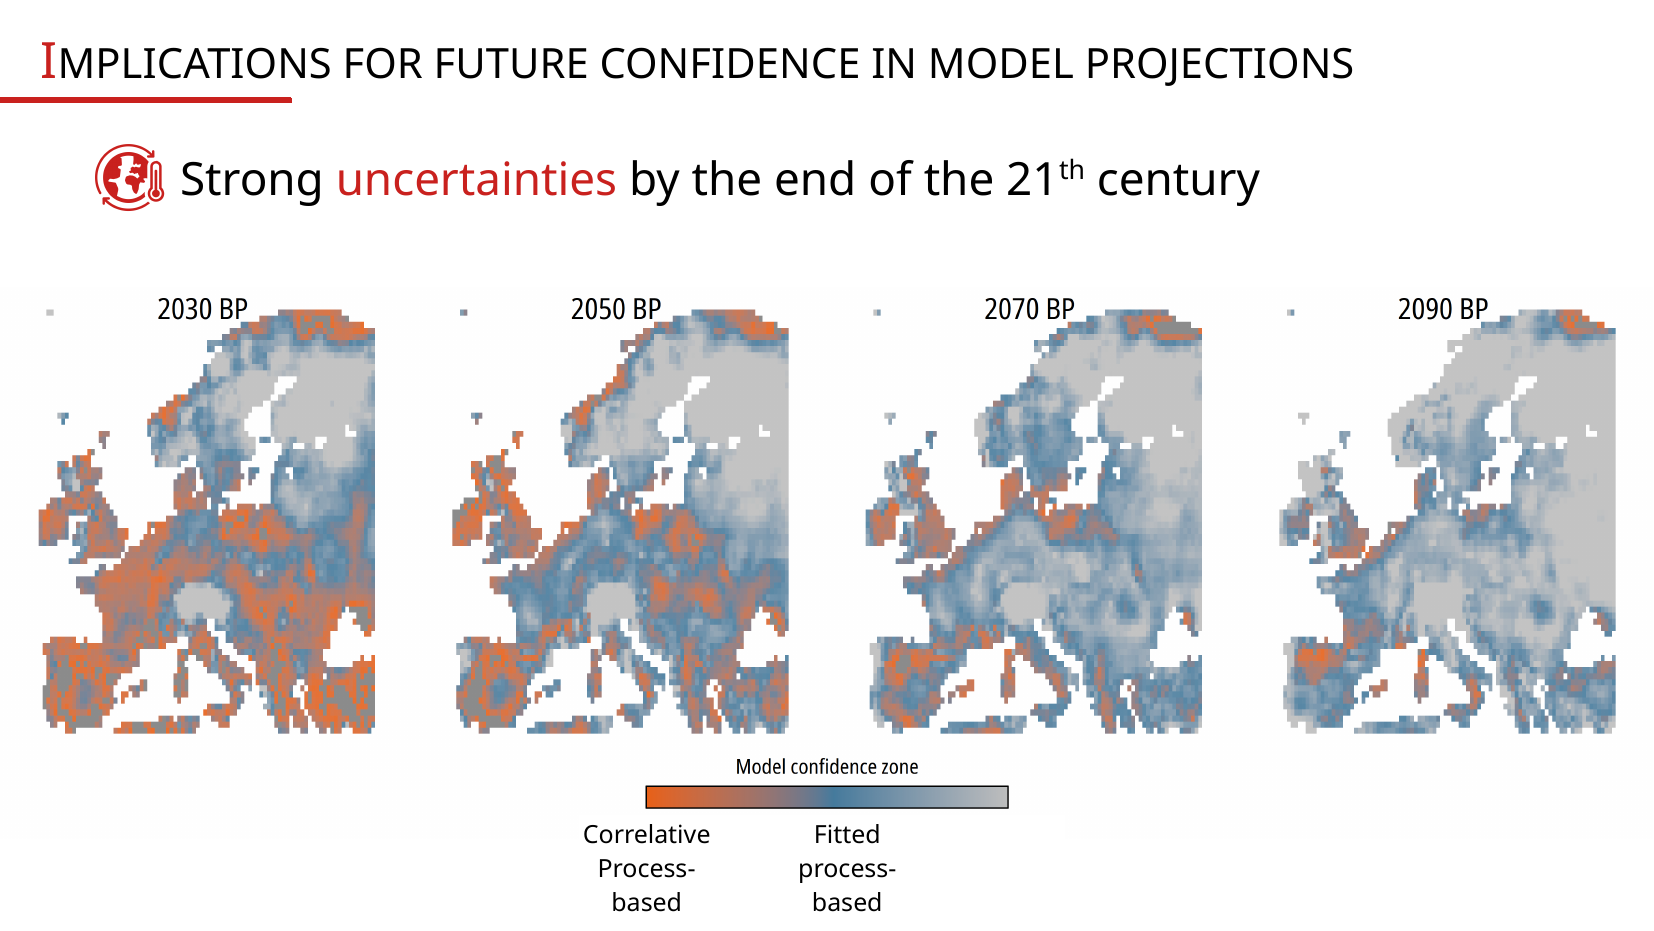

IMPLICATIONS FOR FUTURE CONFIDENCE IN MODEL PROJECTIONS
Strong uncertainties by the end of the 21th century
Correlative
Process-based
Fitted process-based